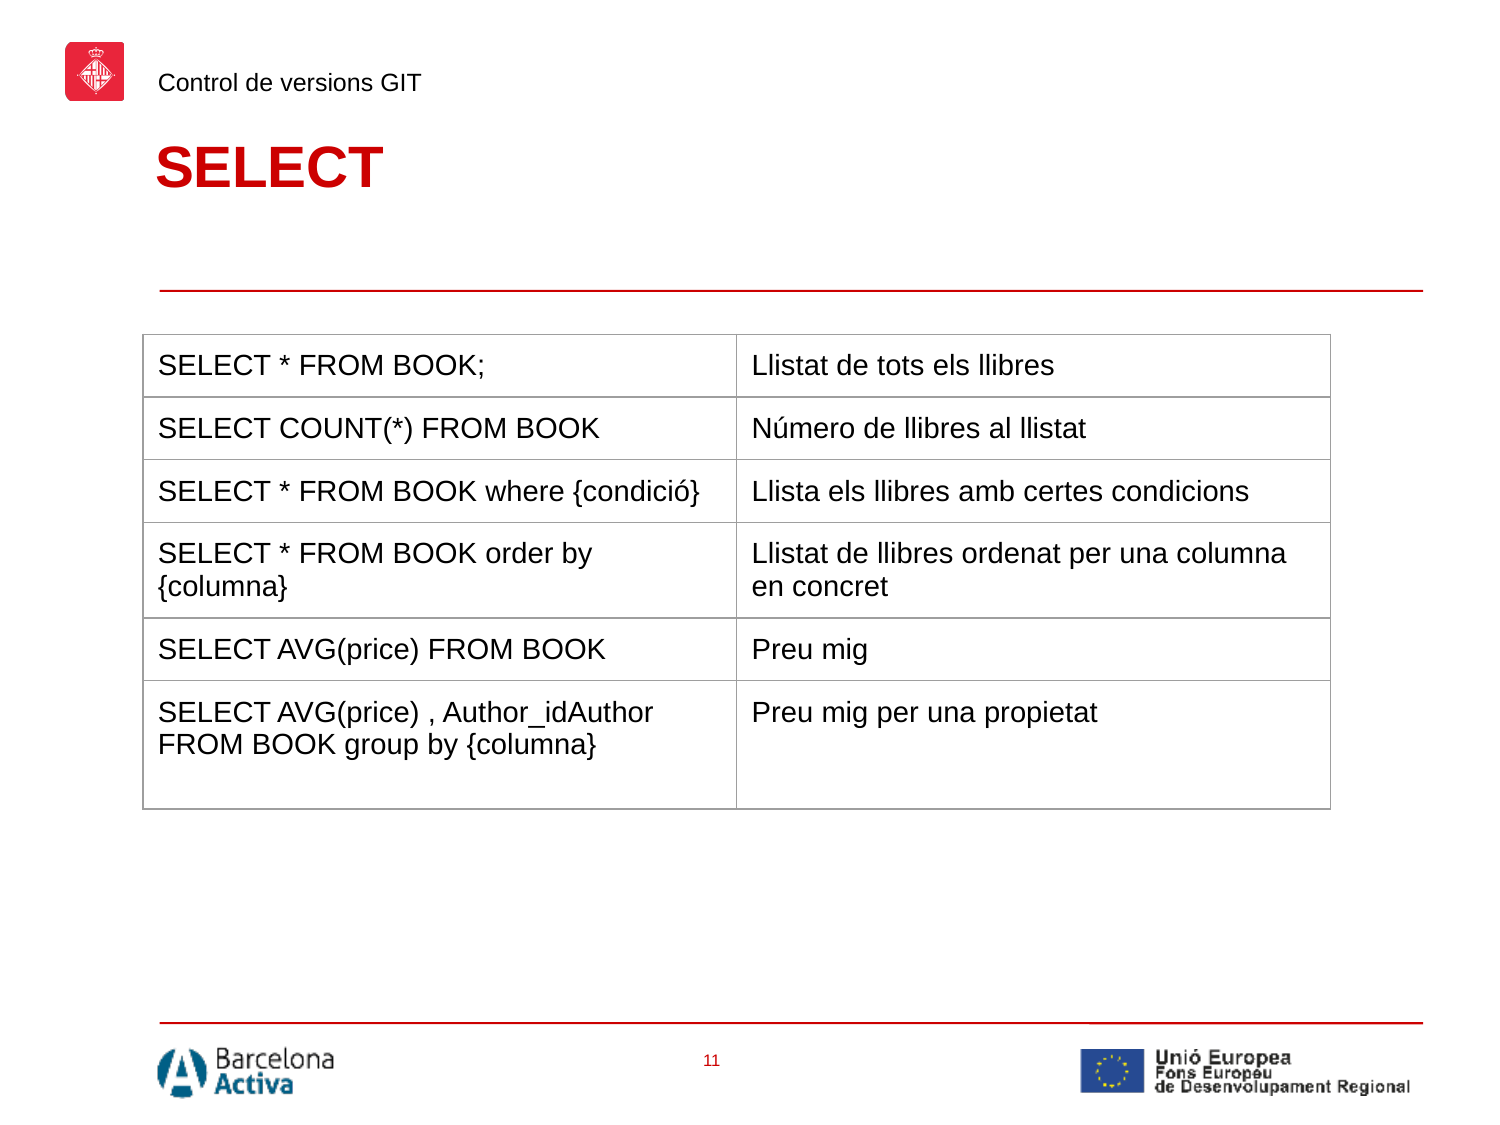

Control de versions GIT
SELECT
| SELECT \* FROM BOOK; | Llistat de tots els llibres |
| --- | --- |
| SELECT COUNT(\*) FROM BOOK | Número de llibres al llistat |
| SELECT \* FROM BOOK where {condició} | Llista els llibres amb certes condicions |
| SELECT \* FROM BOOK order by {columna} | Llistat de llibres ordenat per una columna en concret |
| SELECT AVG(price) FROM BOOK | Preu mig |
| SELECT AVG(price) , Author\_idAuthor FROM BOOK group by {columna} | Preu mig per una propietat |